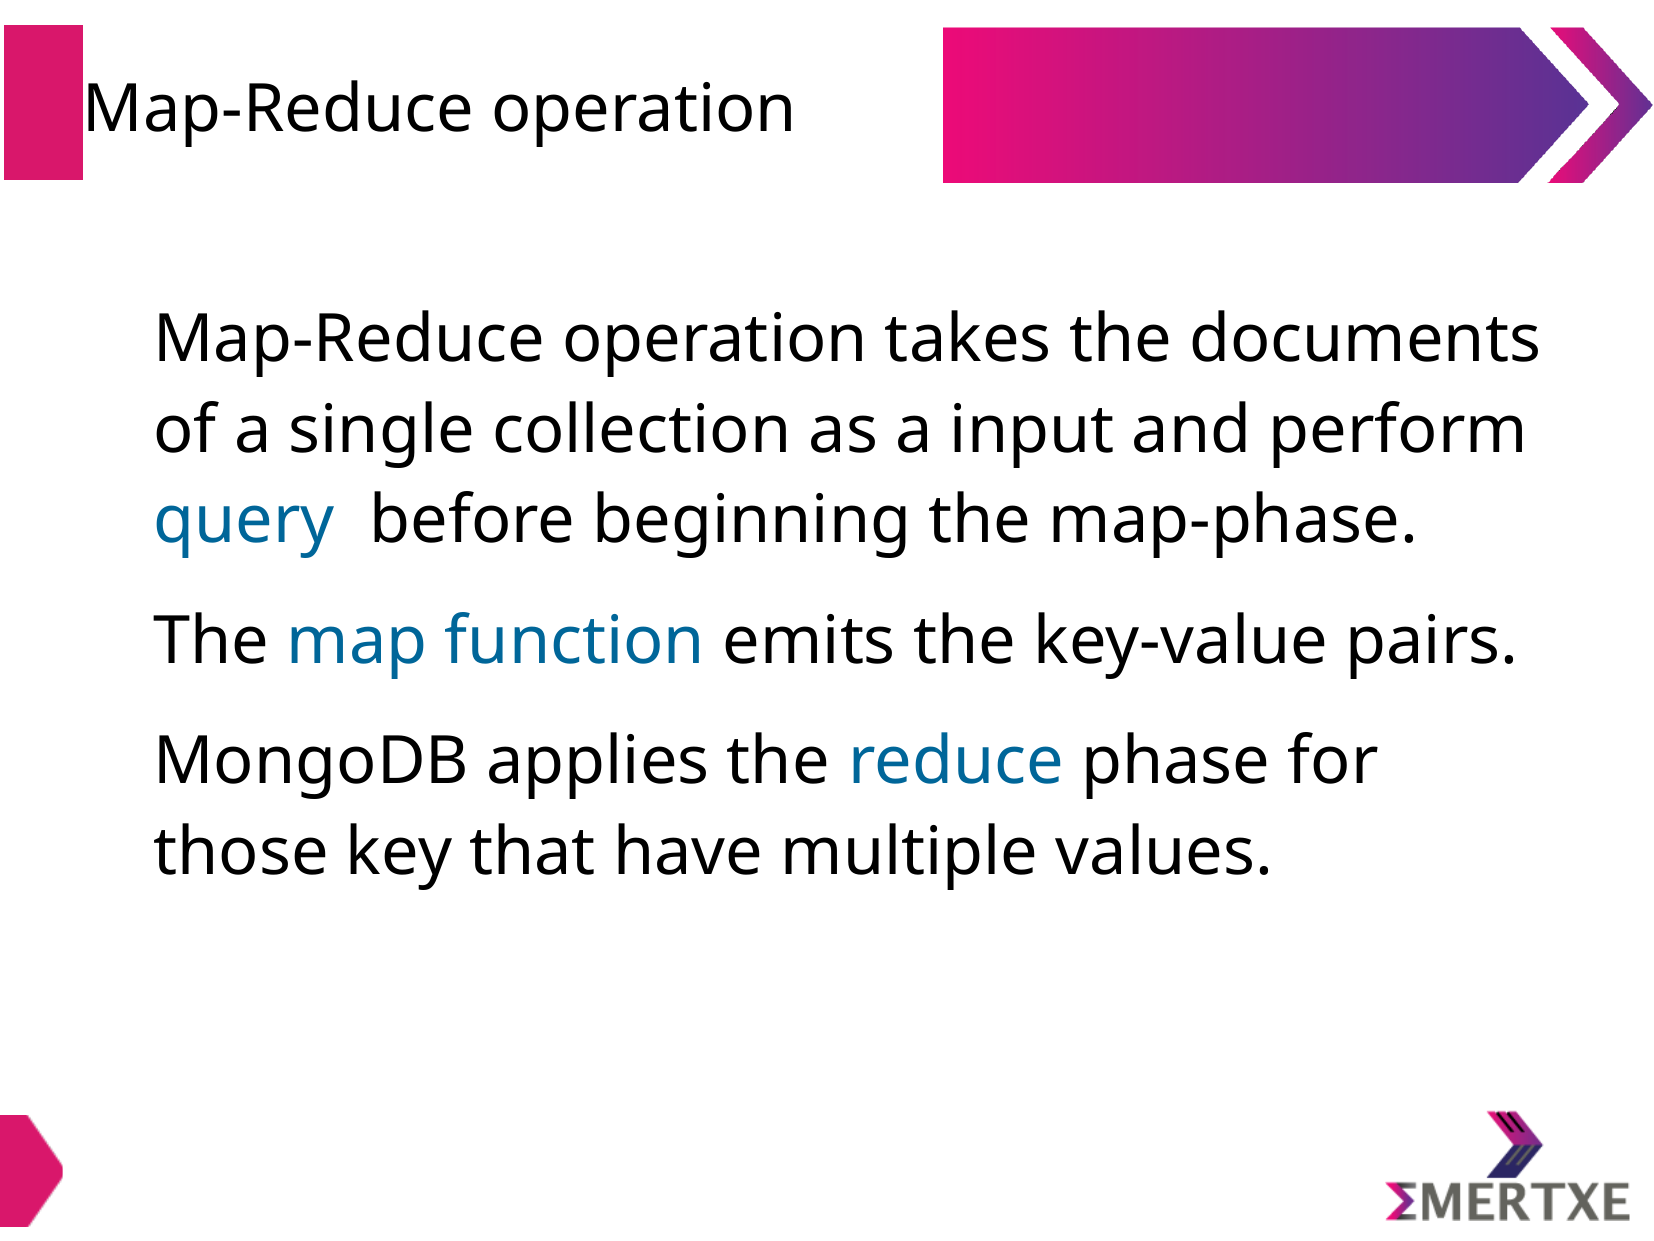

# Map-Reduce operation
Map-Reduce operation takes the documents of a single collection as a input and perform query before beginning the map-phase.
The map function emits the key-value pairs.
MongoDB applies the reduce phase for those key that have multiple values.